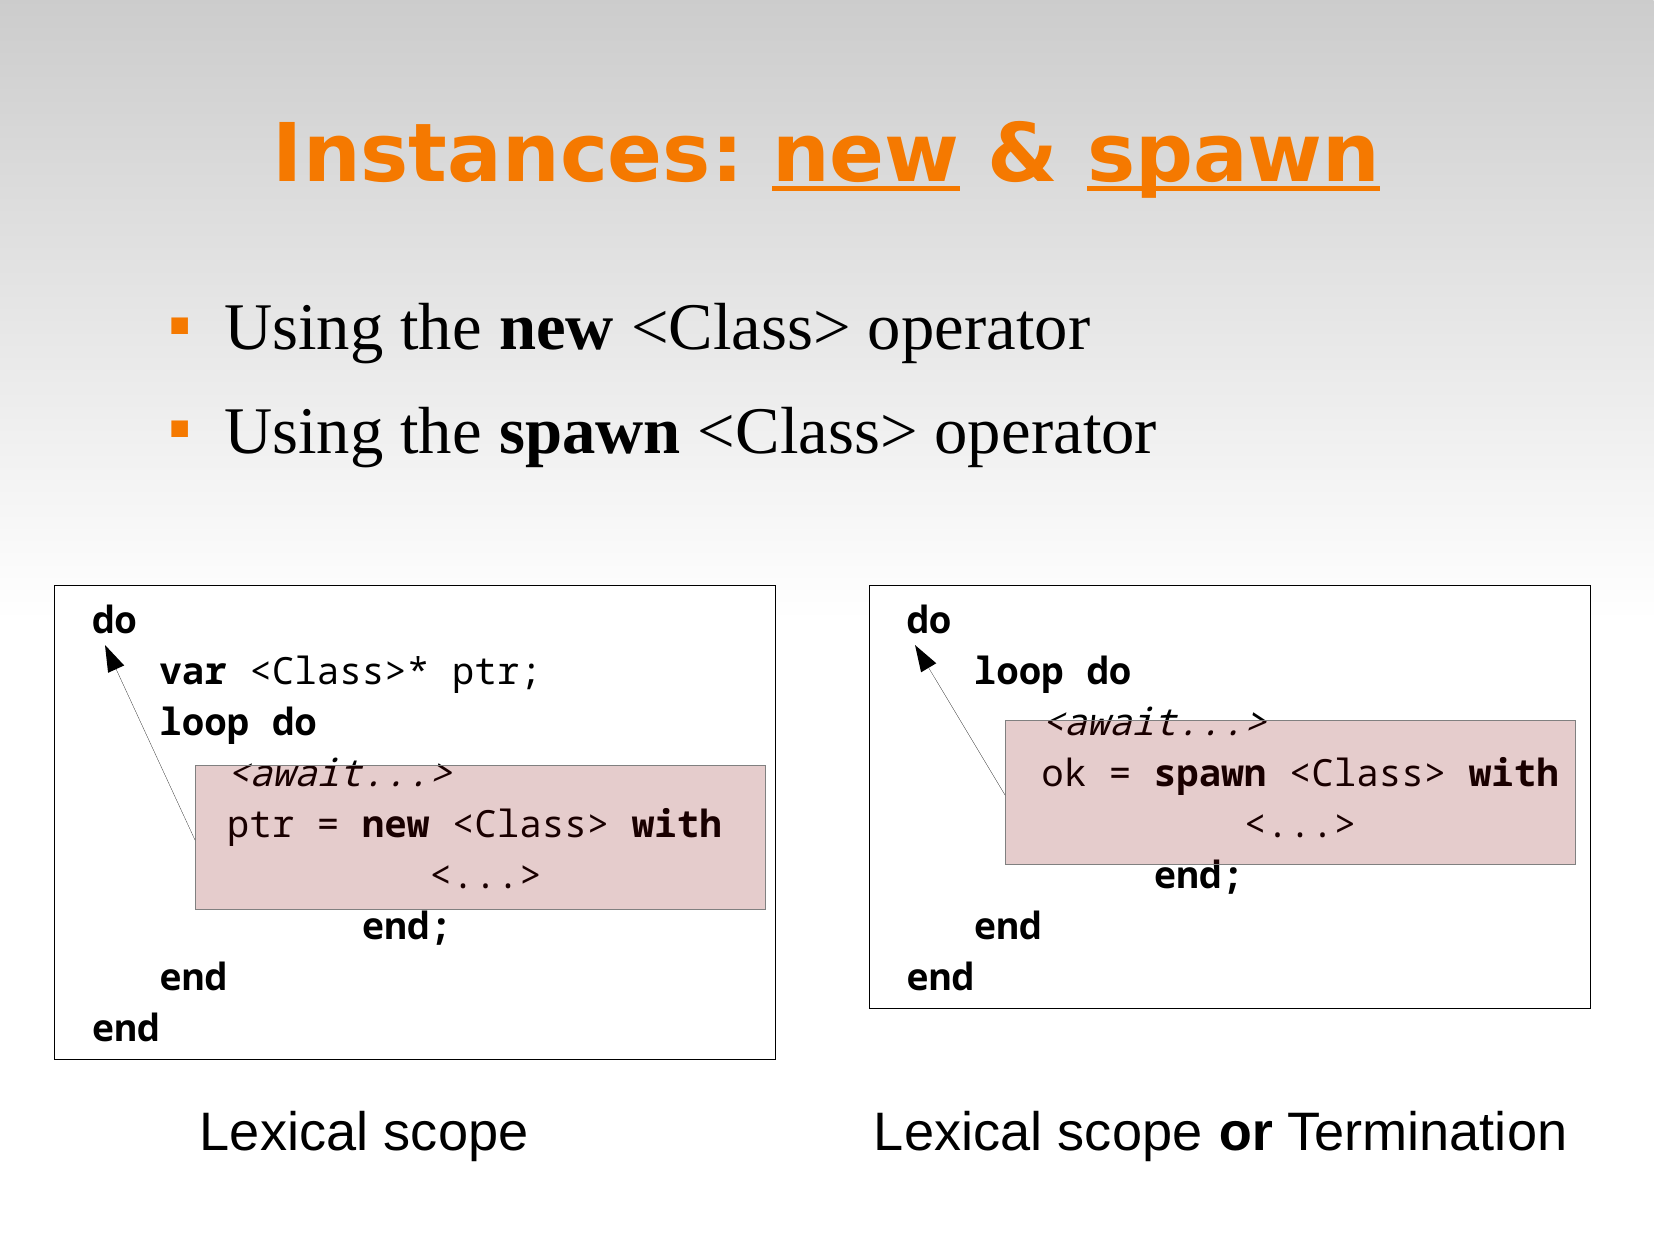

# Instances: new & spawn
Using the new <Class> operator
Using the spawn <Class> operator
 do
 var <Class>* ptr;
 loop do
 <await...>
 ptr = new <Class> with
 <...>
 end;
 end
 end
 do
 loop do
 <await...>
 ok = spawn <Class> with
 <...>
 end;
 end
 end
 Lexical scope Lexical scope or Termination